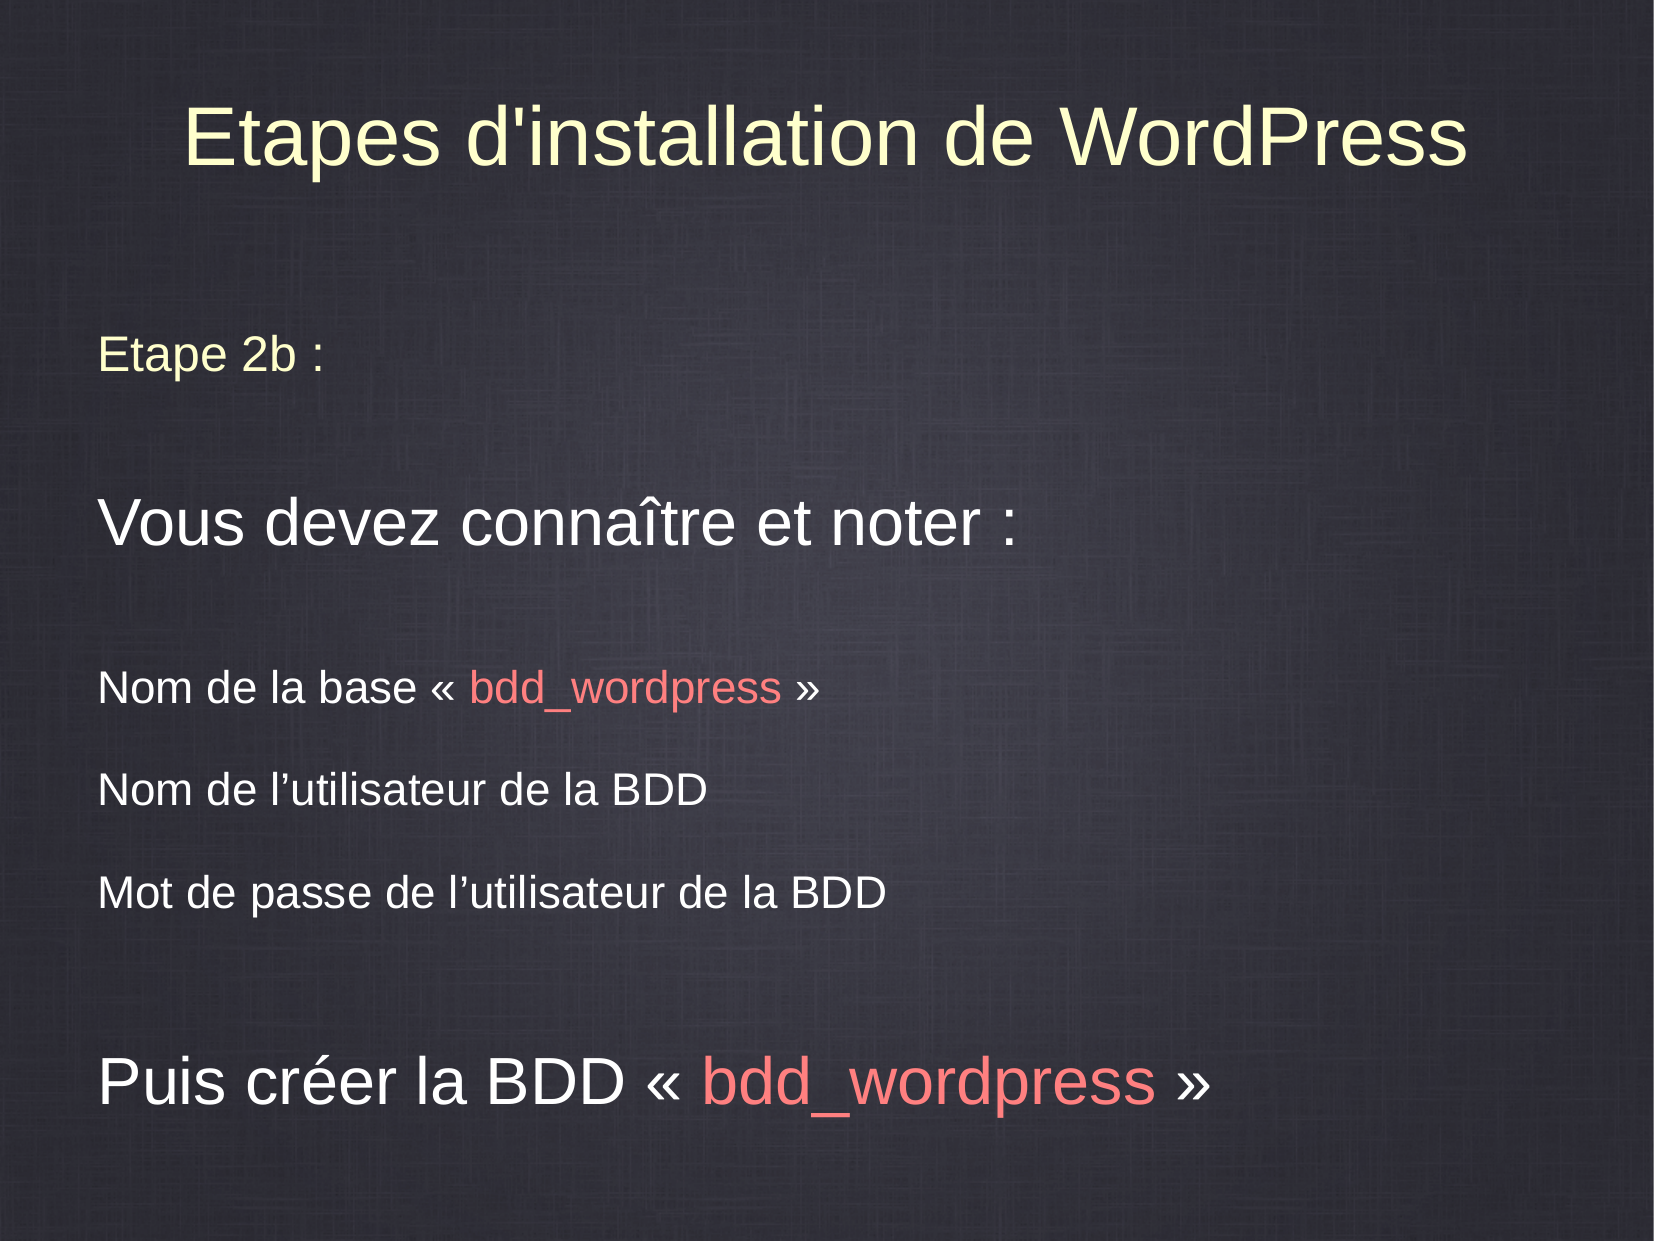

Etapes d'installation de WordPress
Etape 2b :
Vous devez connaître et noter :
Nom de la base « bdd_wordpress »
Nom de l’utilisateur de la BDD
Mot de passe de l’utilisateur de la BDD
Puis créer la BDD « bdd_wordpress »